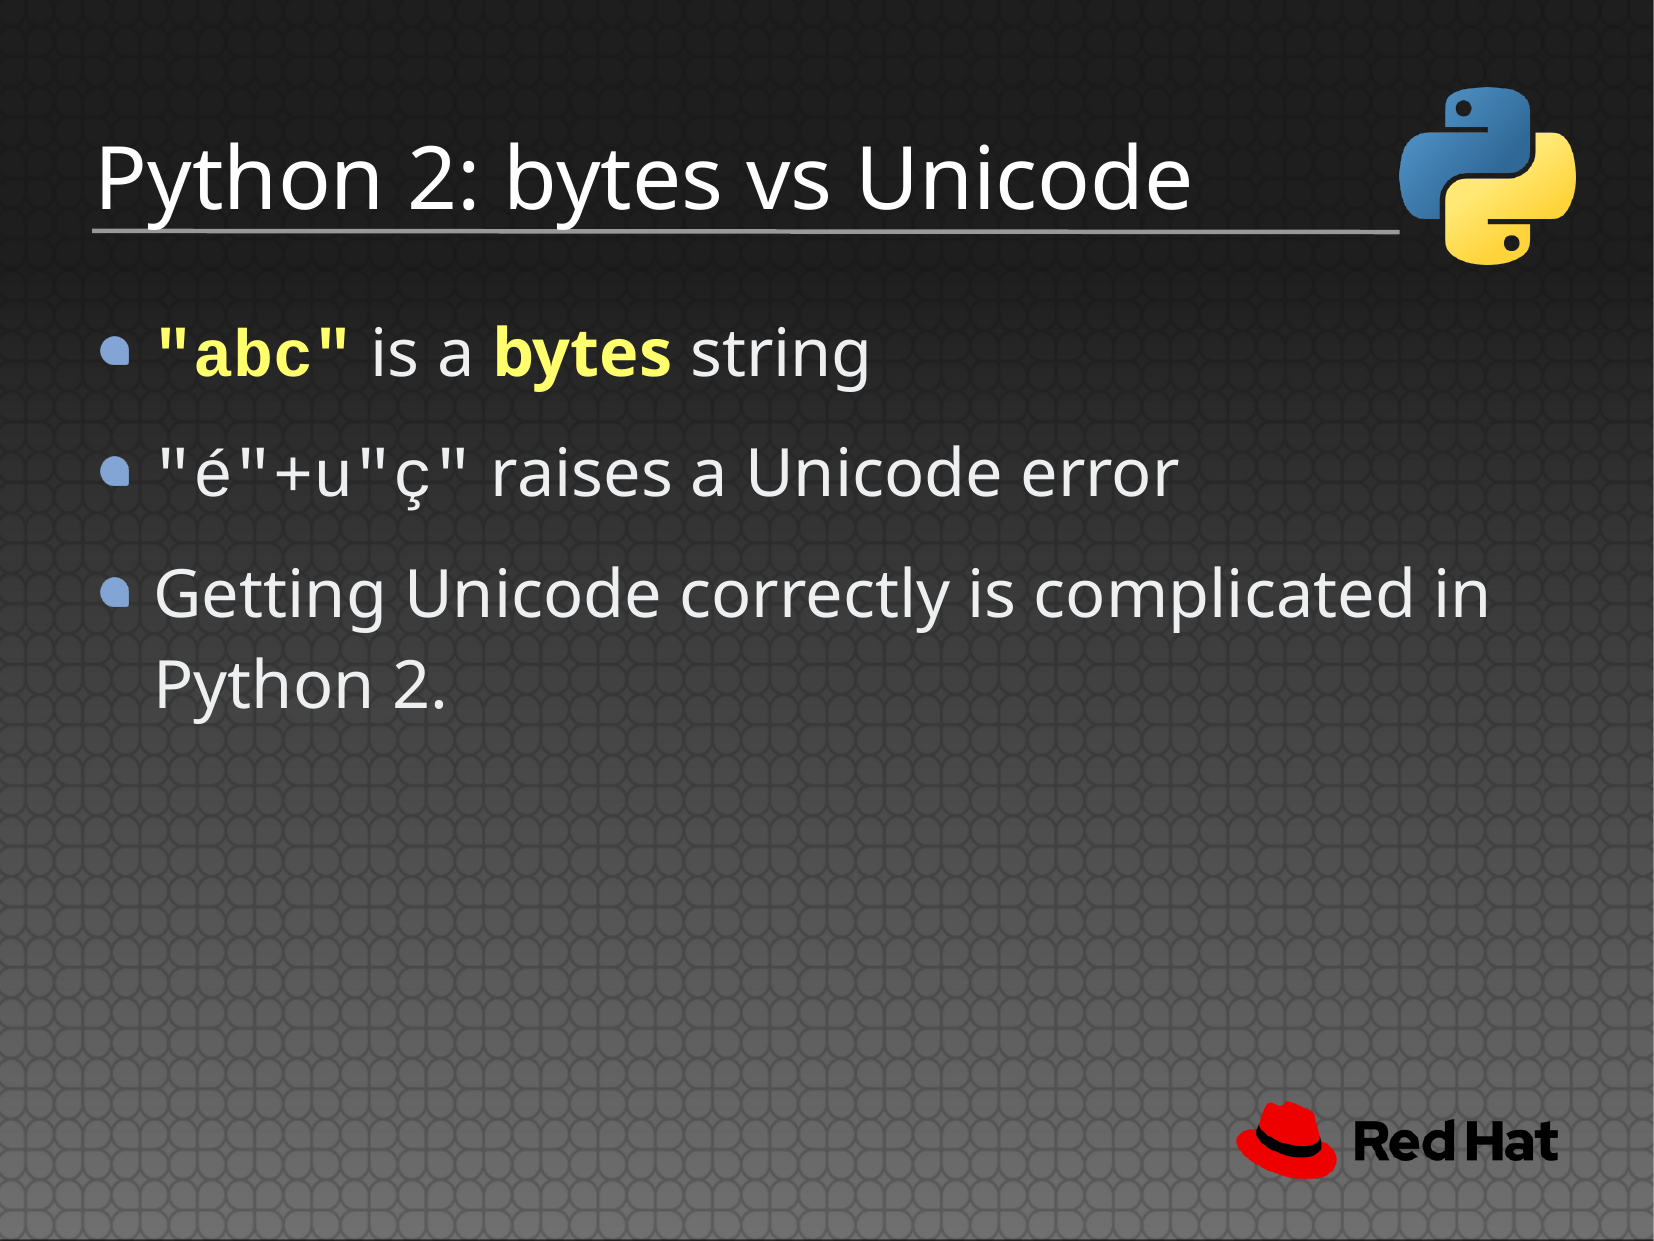

Python 2: bytes vs Unicode
# "abc" is a bytes string
"é"+u"ç" raises a Unicode error
Getting Unicode correctly is complicated in Python 2.